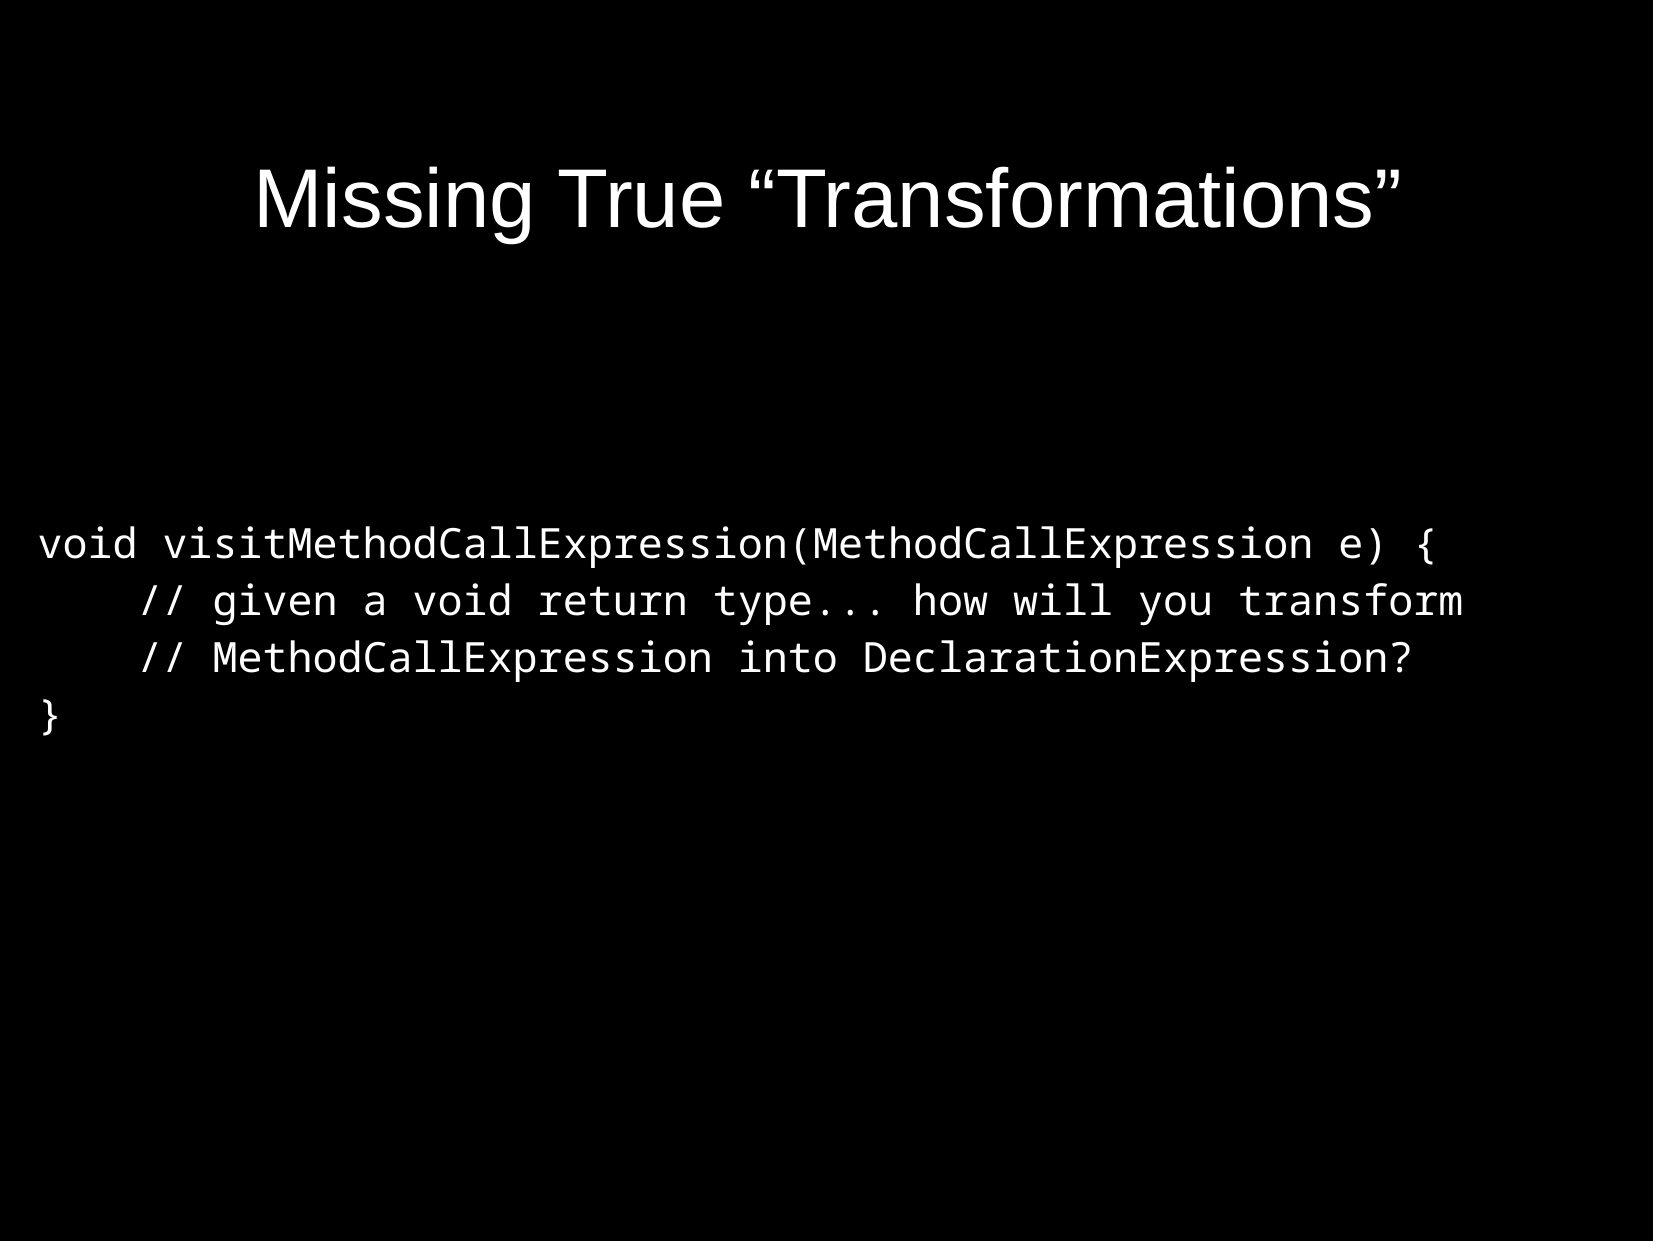

Missing True “Transformations”
void visitMethodCallExpression(MethodCallExpression e) {
 // given a void return type... how will you transform
 // MethodCallExpression into DeclarationExpression?
}